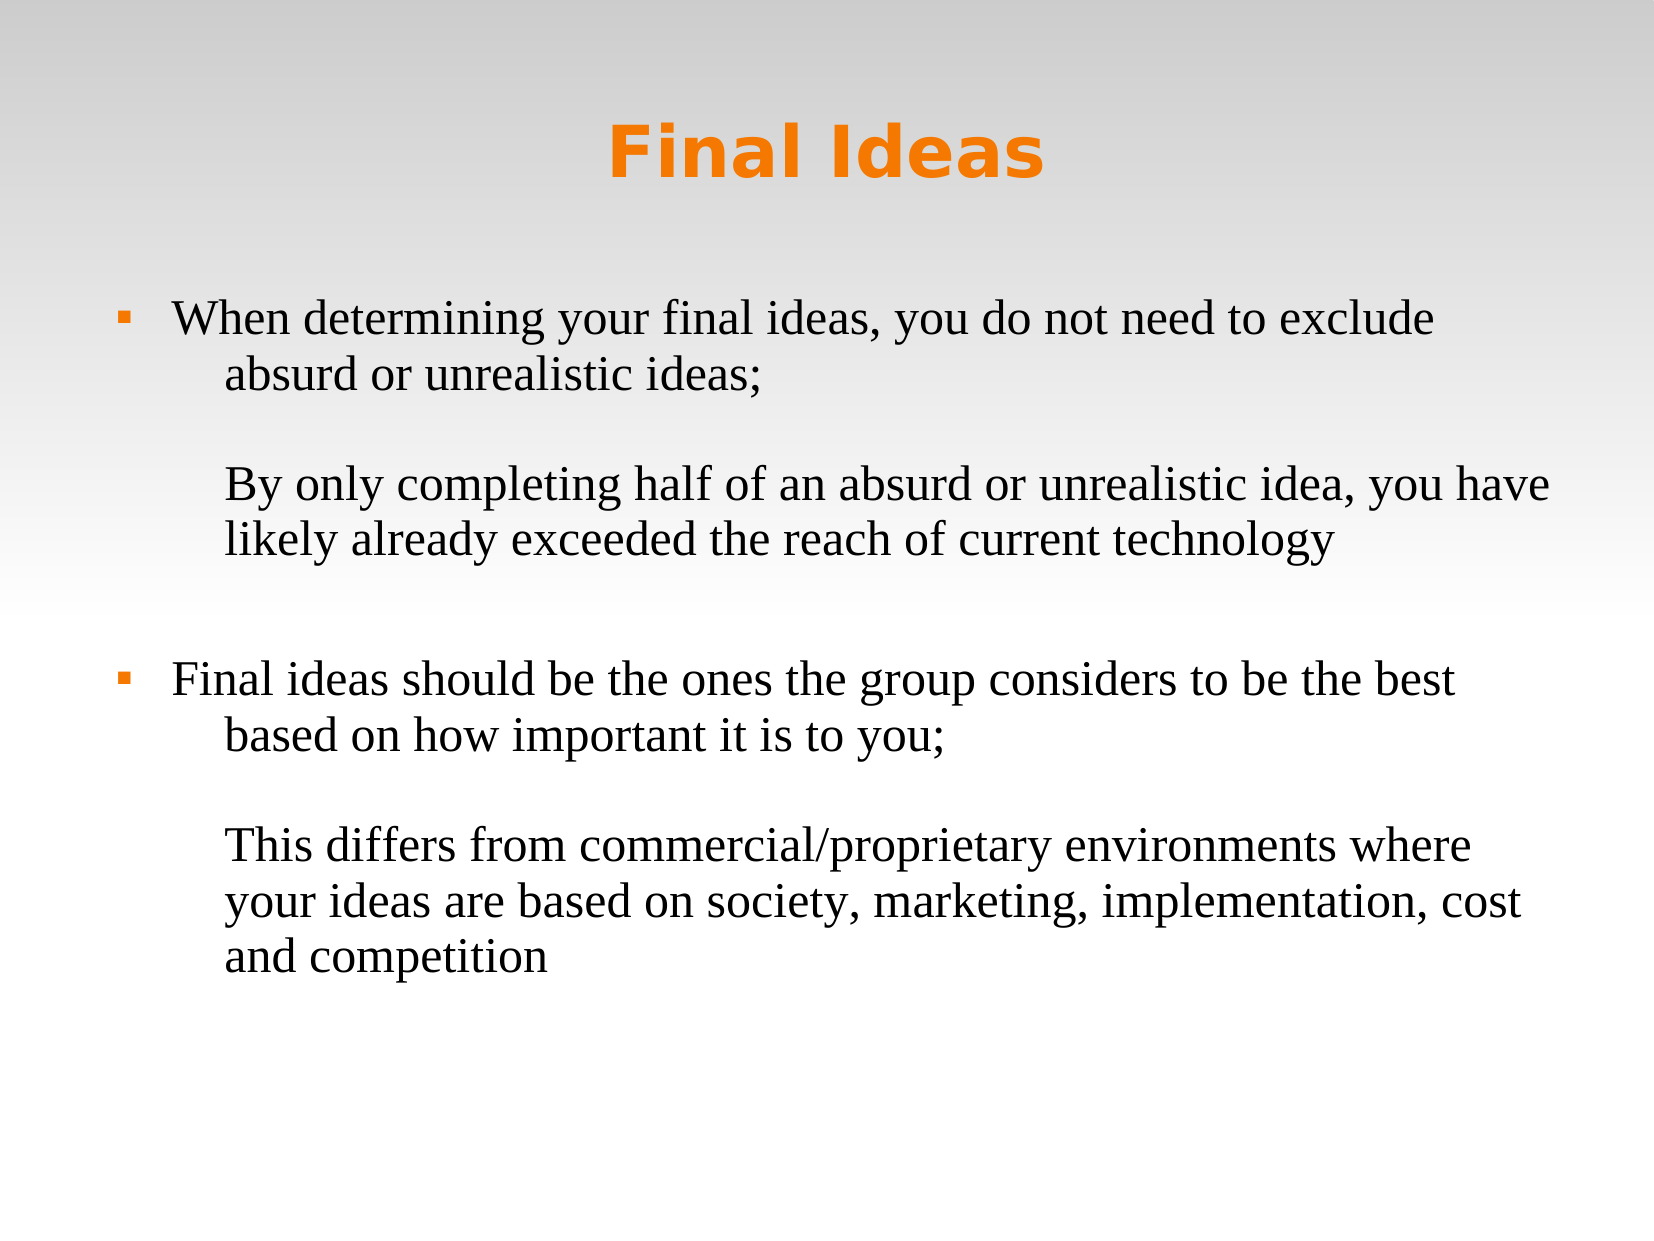

# Final Ideas
When determining your final ideas, you do not need to exclude absurd or unrealistic ideas;
By only completing half of an absurd or unrealistic idea, you have likely already exceeded the reach of current technology
Final ideas should be the ones the group considers to be the best based on how important it is to you;
This differs from commercial/proprietary environments where your ideas are based on society, marketing, implementation, cost and competition